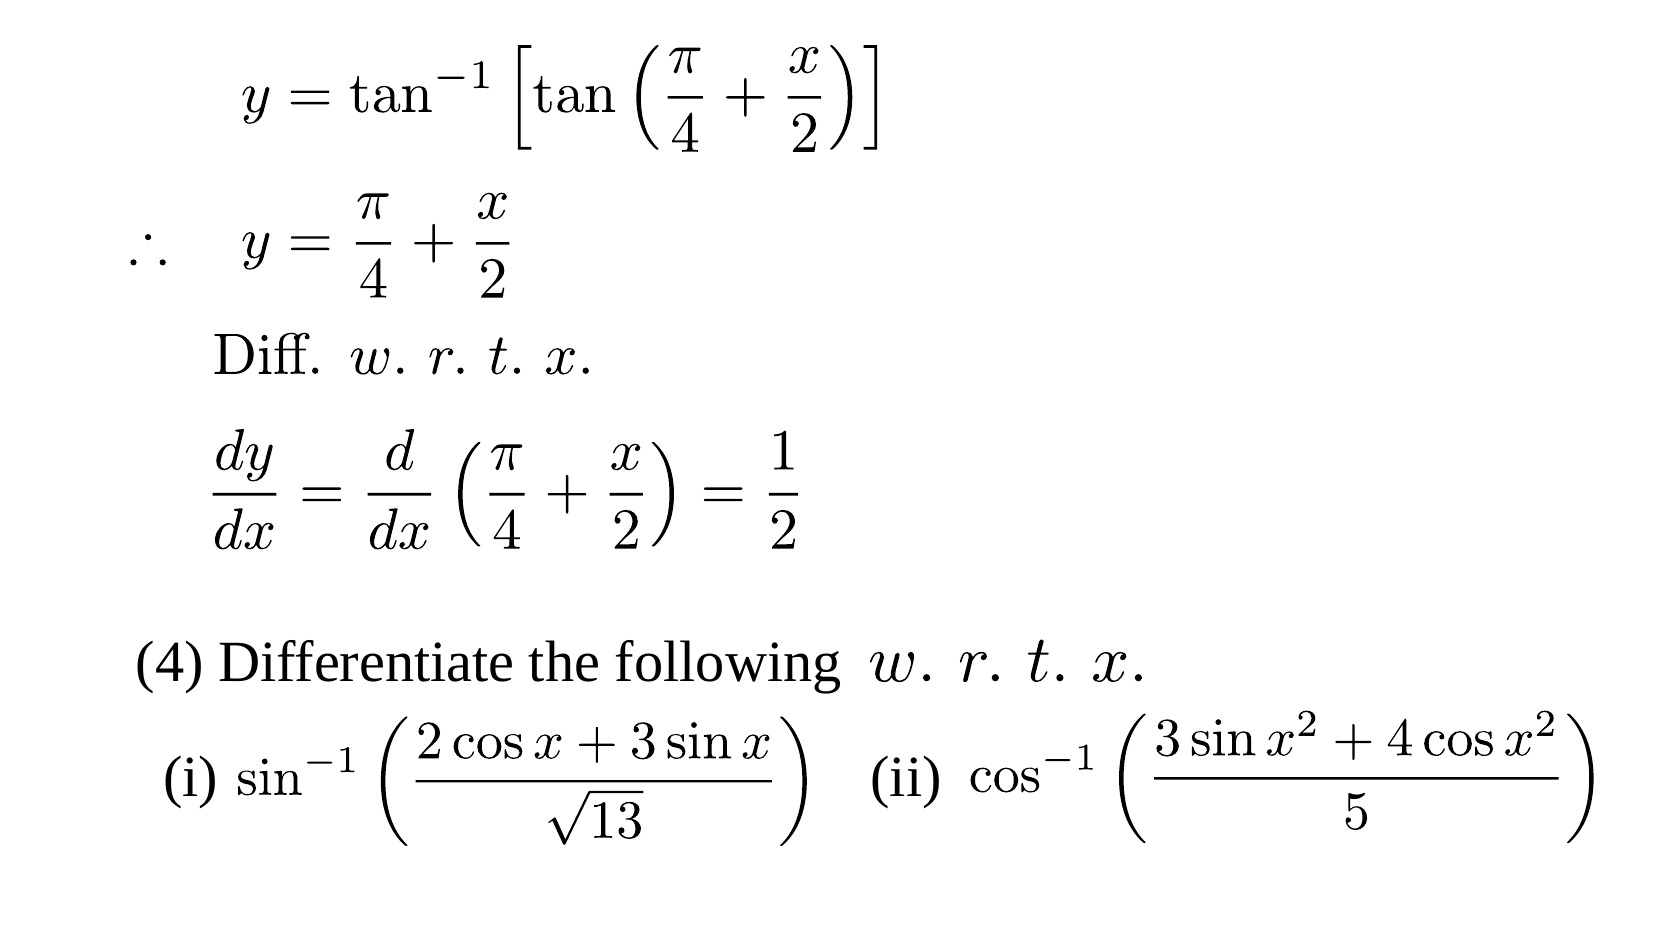

# (4) Differentiate the following (i) (ii)